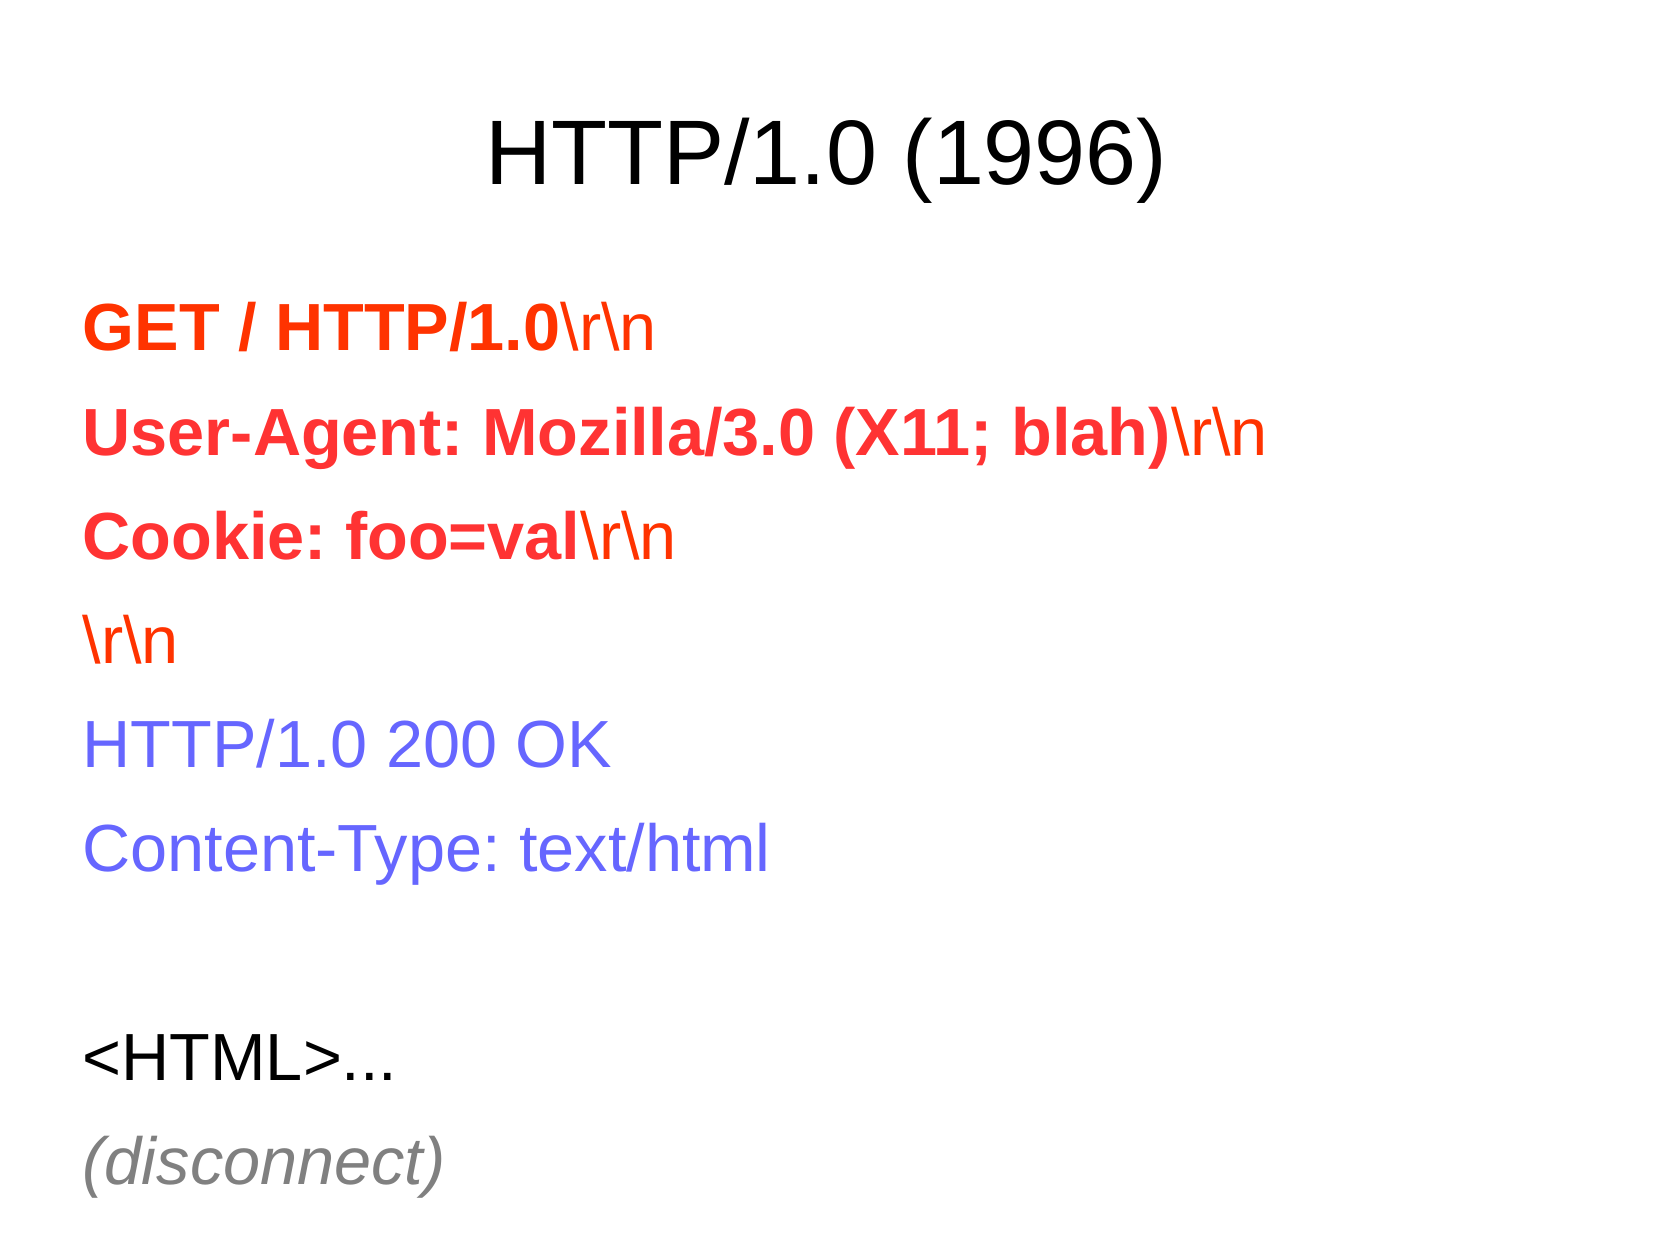

# HTTP/1.0 (1996)
GET / HTTP/1.0\r\n
User-Agent: Mozilla/3.0 (X11; blah)\r\n
Cookie: foo=val\r\n
\r\n
HTTP/1.0 200 OK
Content-Type: text/html
<HTML>...
(disconnect)